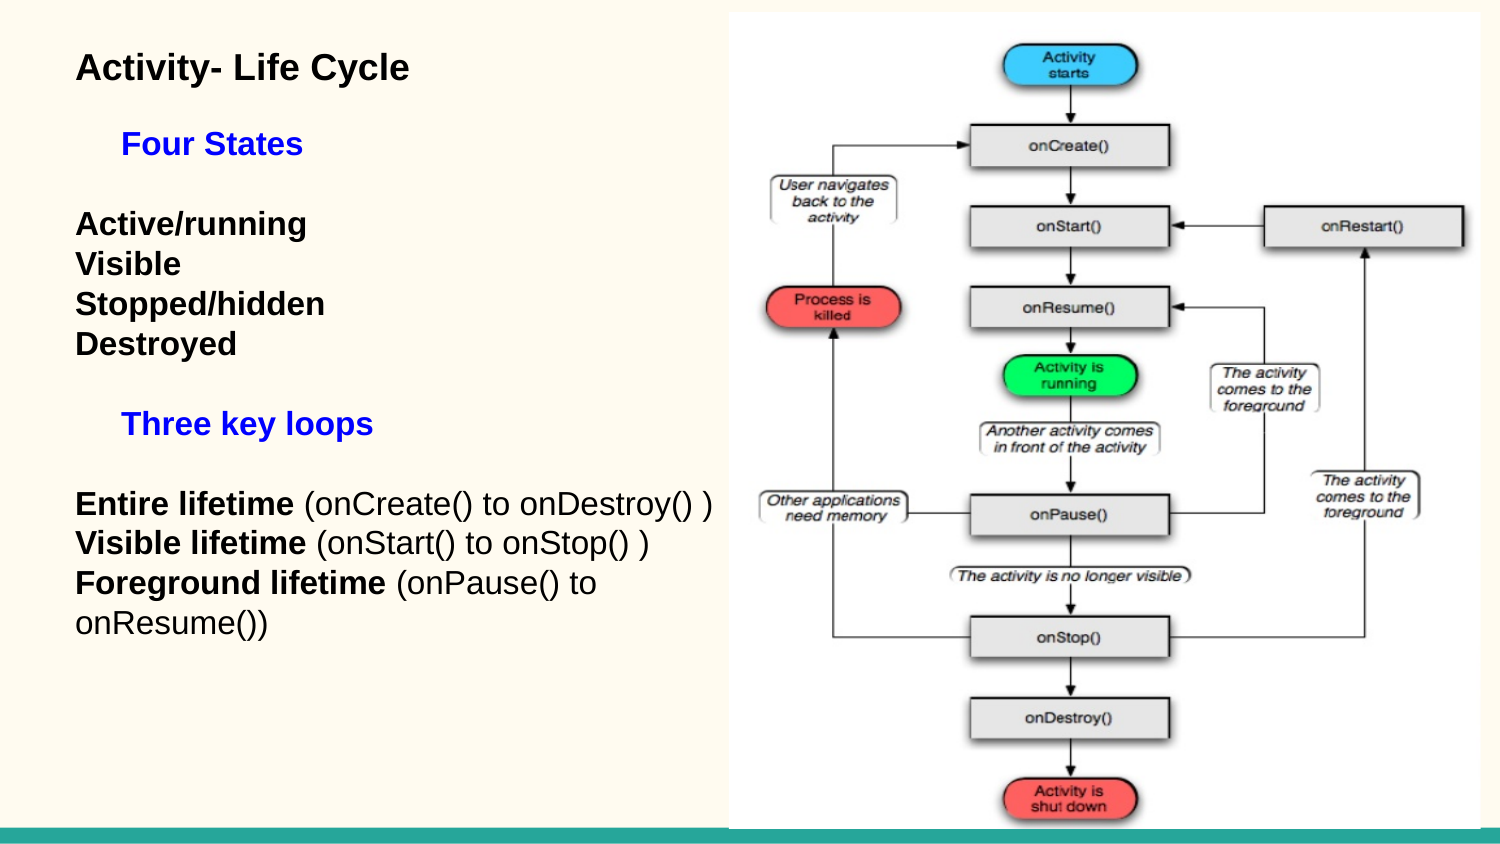

# Activity- Life Cycle Four States Active/running Visible Stopped/hidden Destroyed Three key loops Entire lifetime (onCreate() to onDestroy() ) Visible lifetime (onStart() to onStop() ) Foreground lifetime (onPause() to onResume())